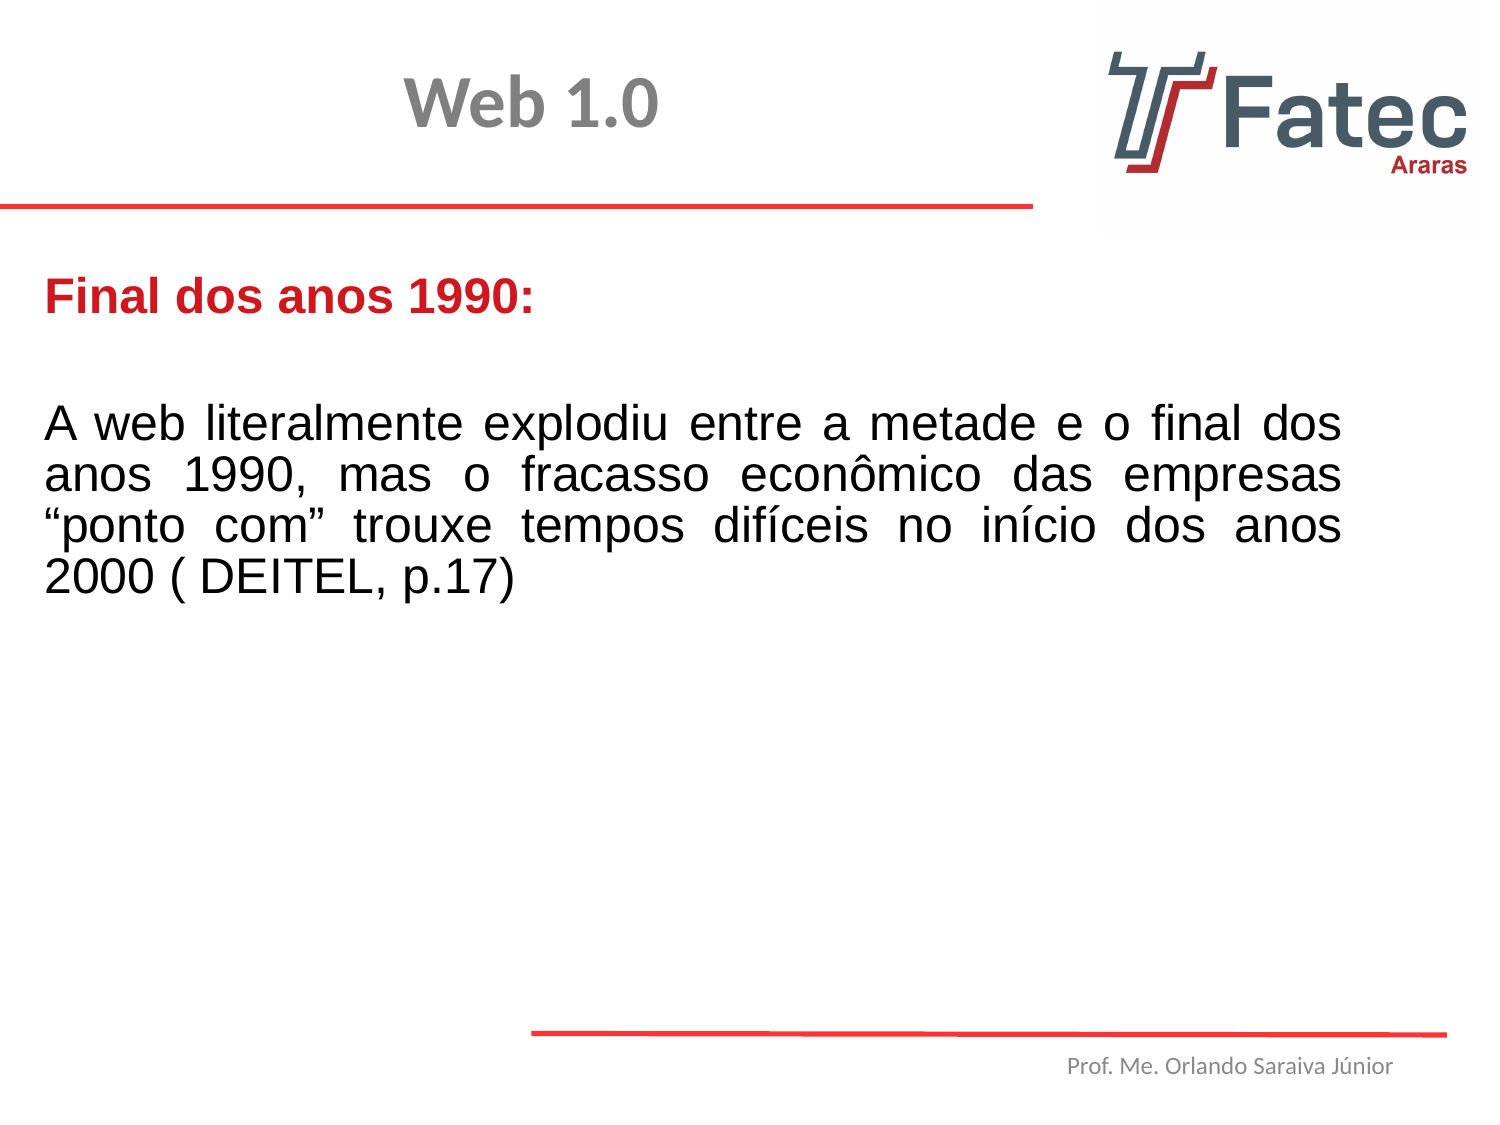

Web 1.0
# Final dos anos 1990:
A web literalmente explodiu entre a metade e o final dos anos 1990, mas o fracasso econômico das empresas “ponto com” trouxe tempos difíceis no início dos anos 2000 ( DEITEL, p.17)